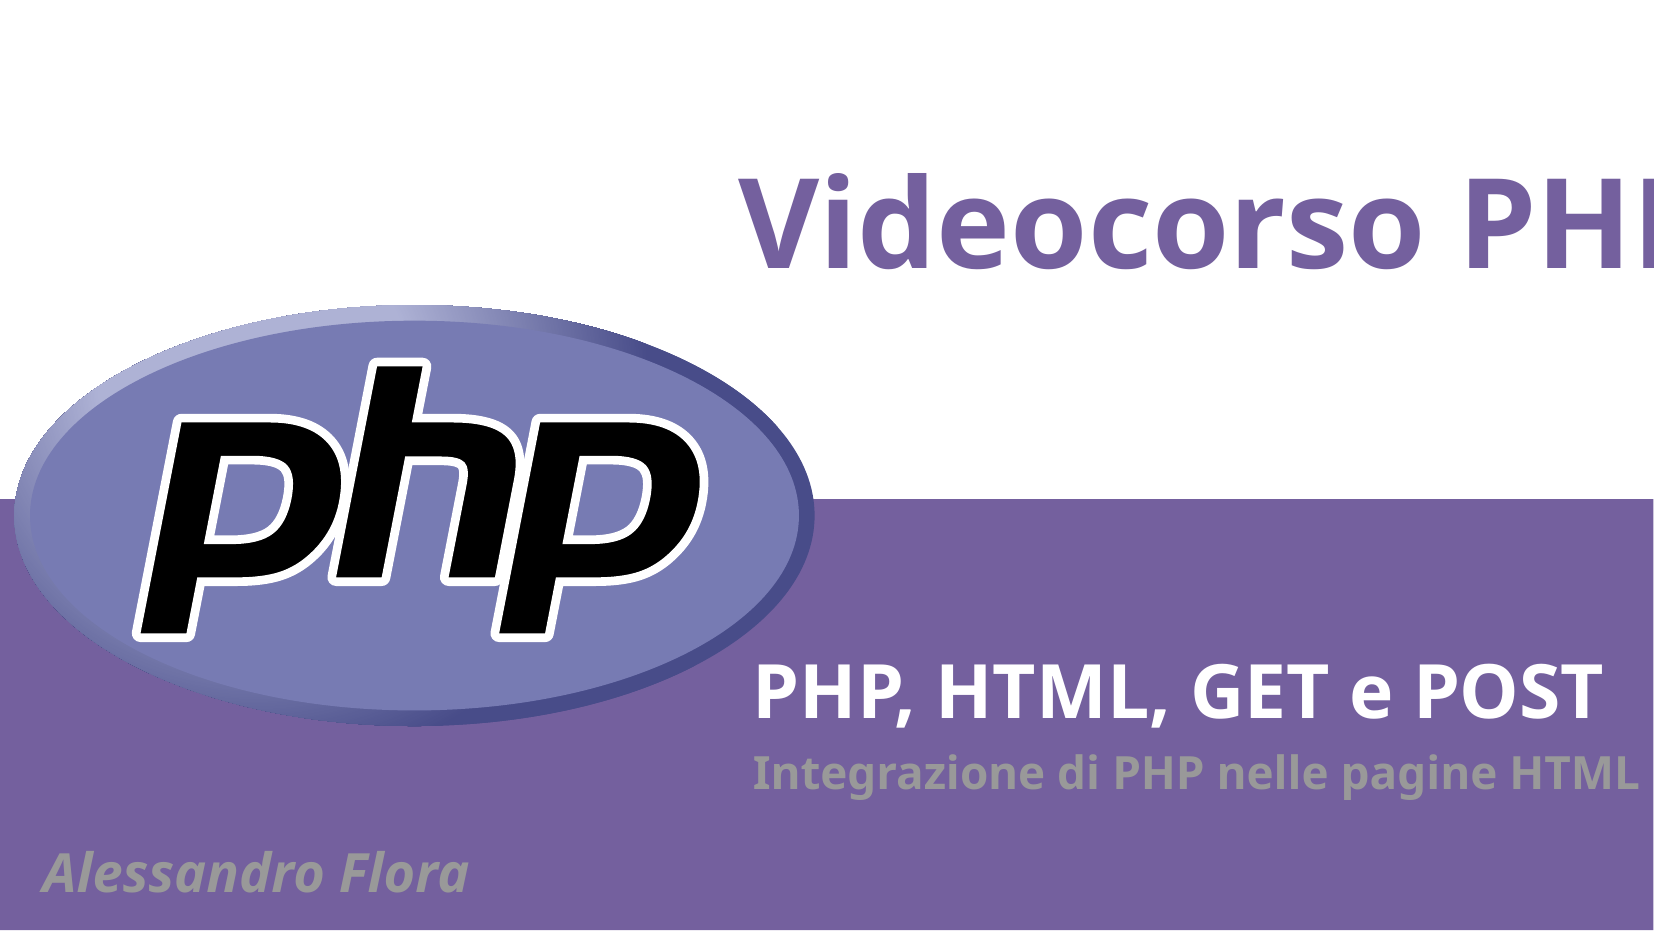

Videocorso PHP
PHP, HTML, GET e POST
Integrazione di PHP nelle pagine HTML
Alessandro Flora